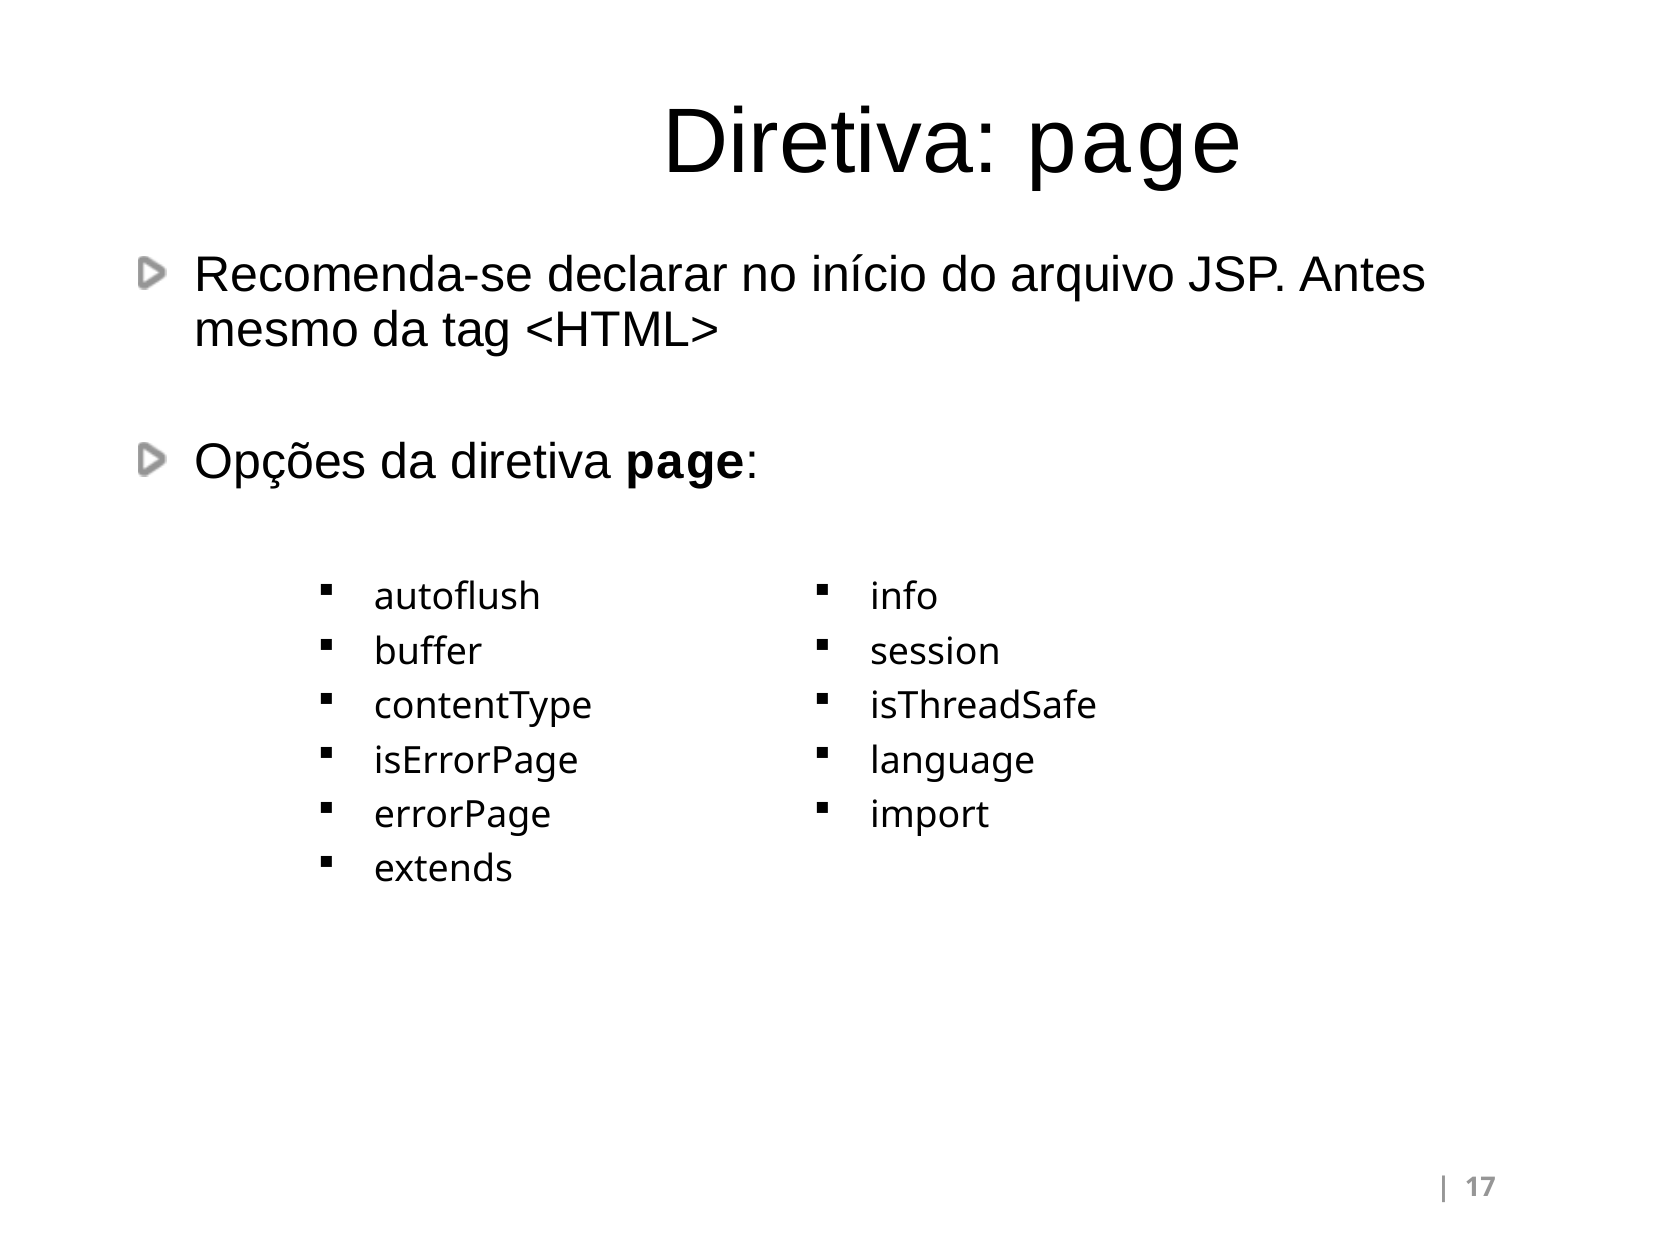

# Diretiva: page
Recomenda-se declarar no início do arquivo JSP. Antes mesmo da tag <HTML>
Opções da diretiva page:
autoflush
buffer
contentType
isErrorPage
errorPage
extends
info
session
isThreadSafe
language
import